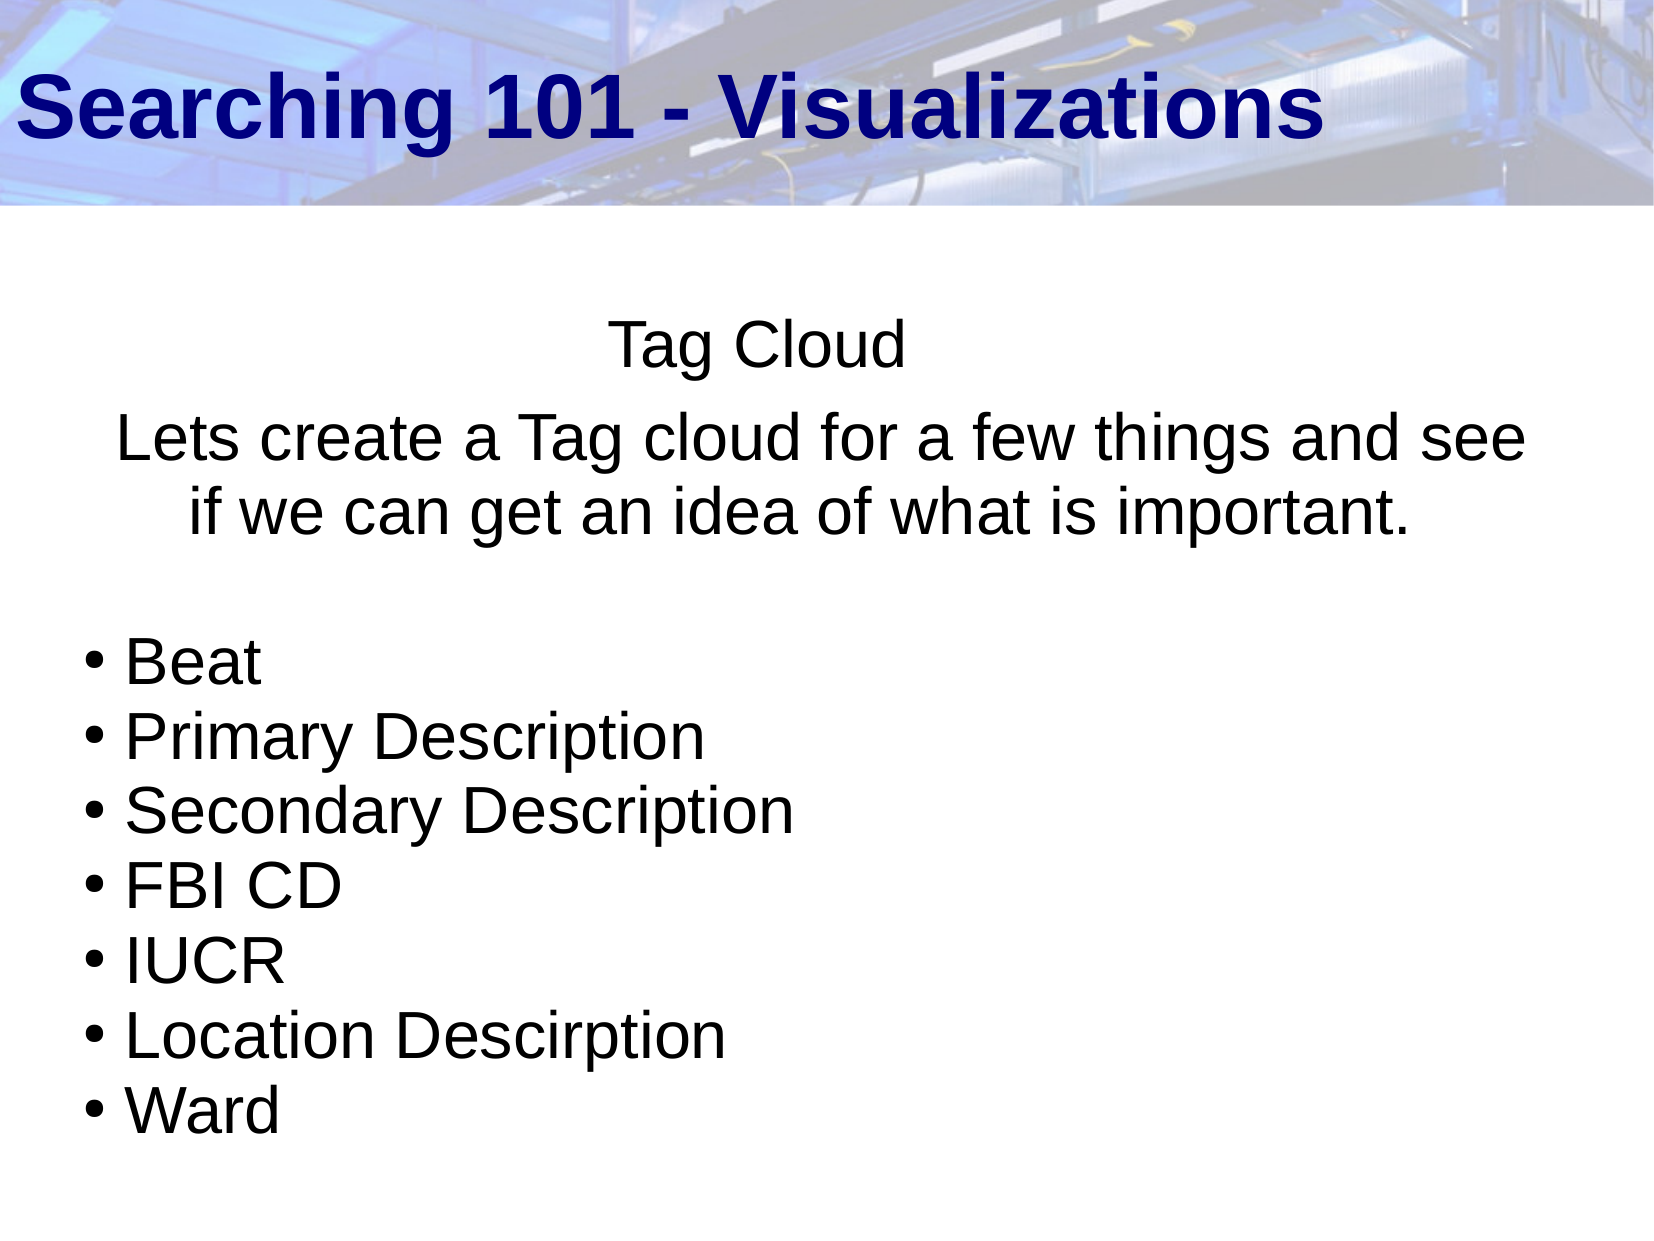

# Searching 101 - Visualizations
Tag Cloud
Lets create a Tag cloud for a few things and see if we can get an idea of what is important.
 Beat
 Primary Description
 Secondary Description
 FBI CD
 IUCR
 Location Descirption
 Ward